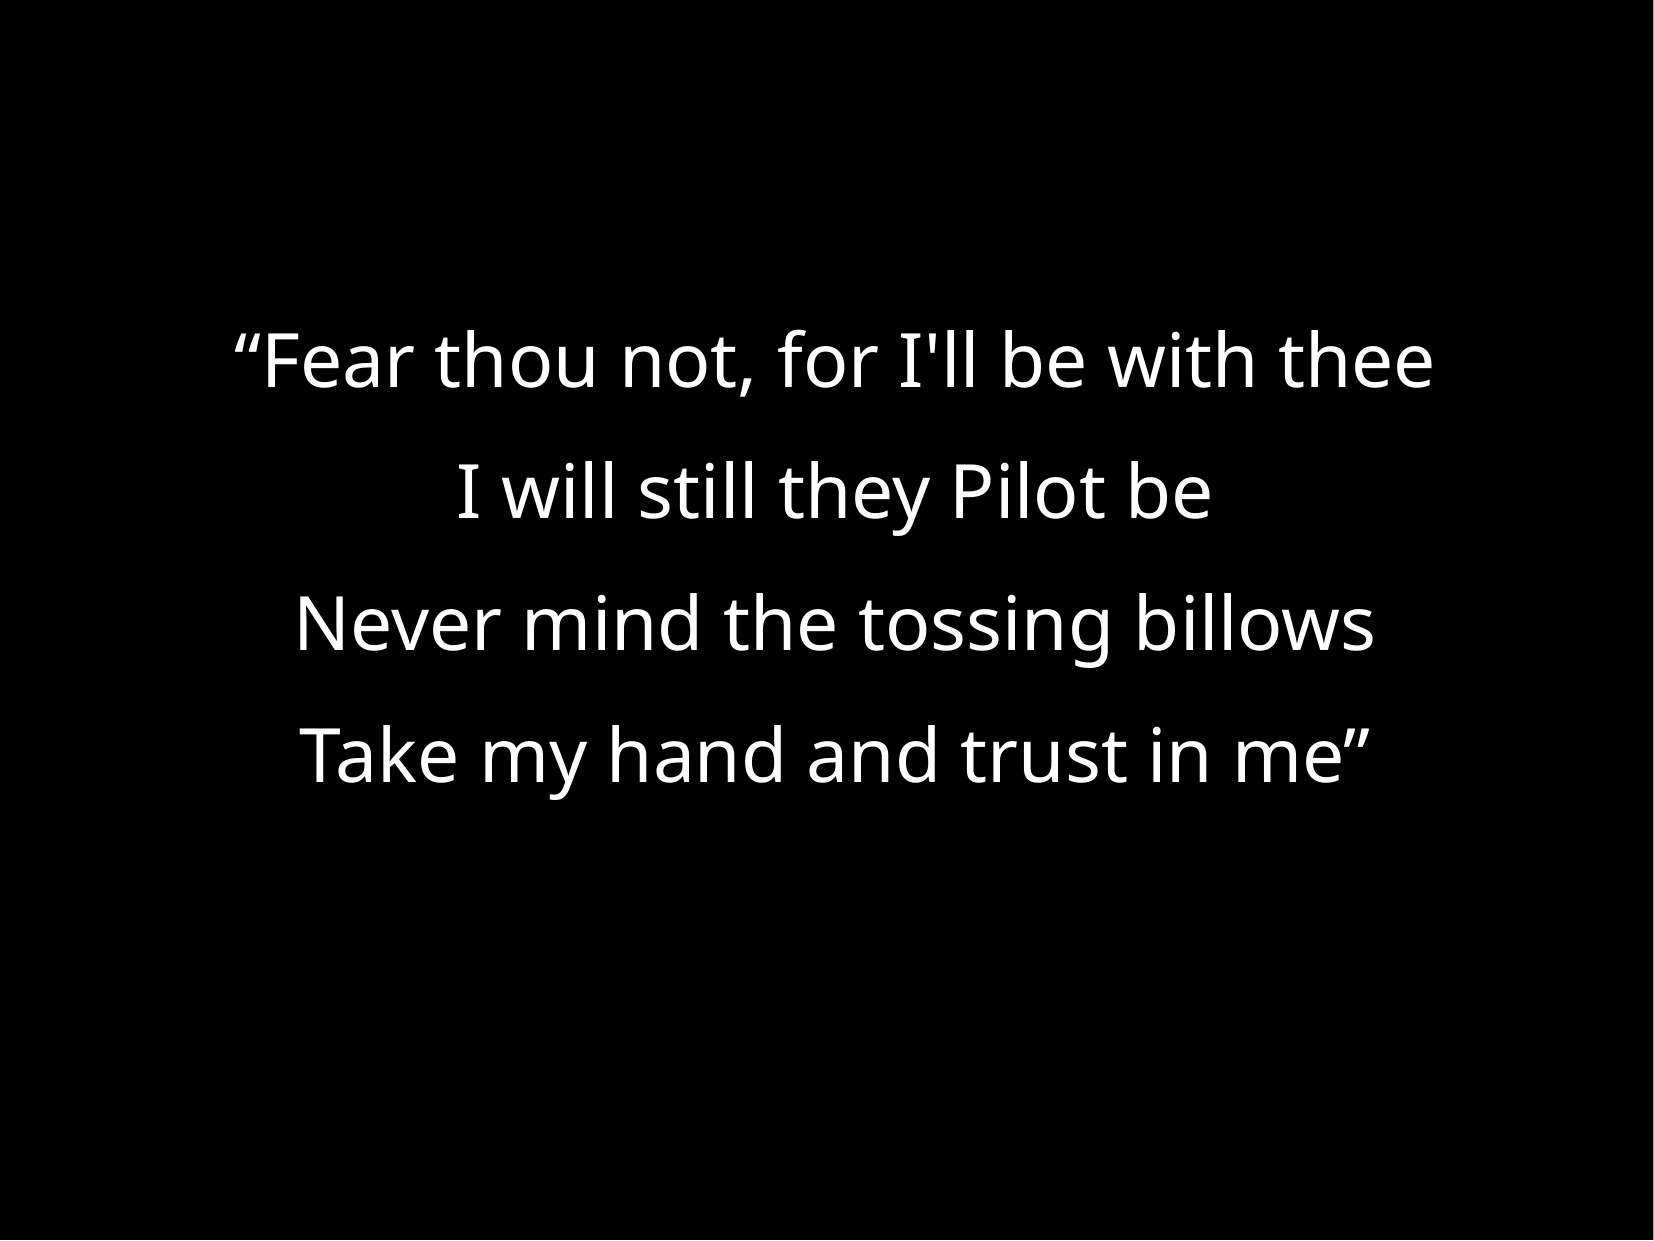

#
“Fear thou not, for I'll be with thee
I will still they Pilot be
Never mind the tossing billows
Take my hand and trust in me”